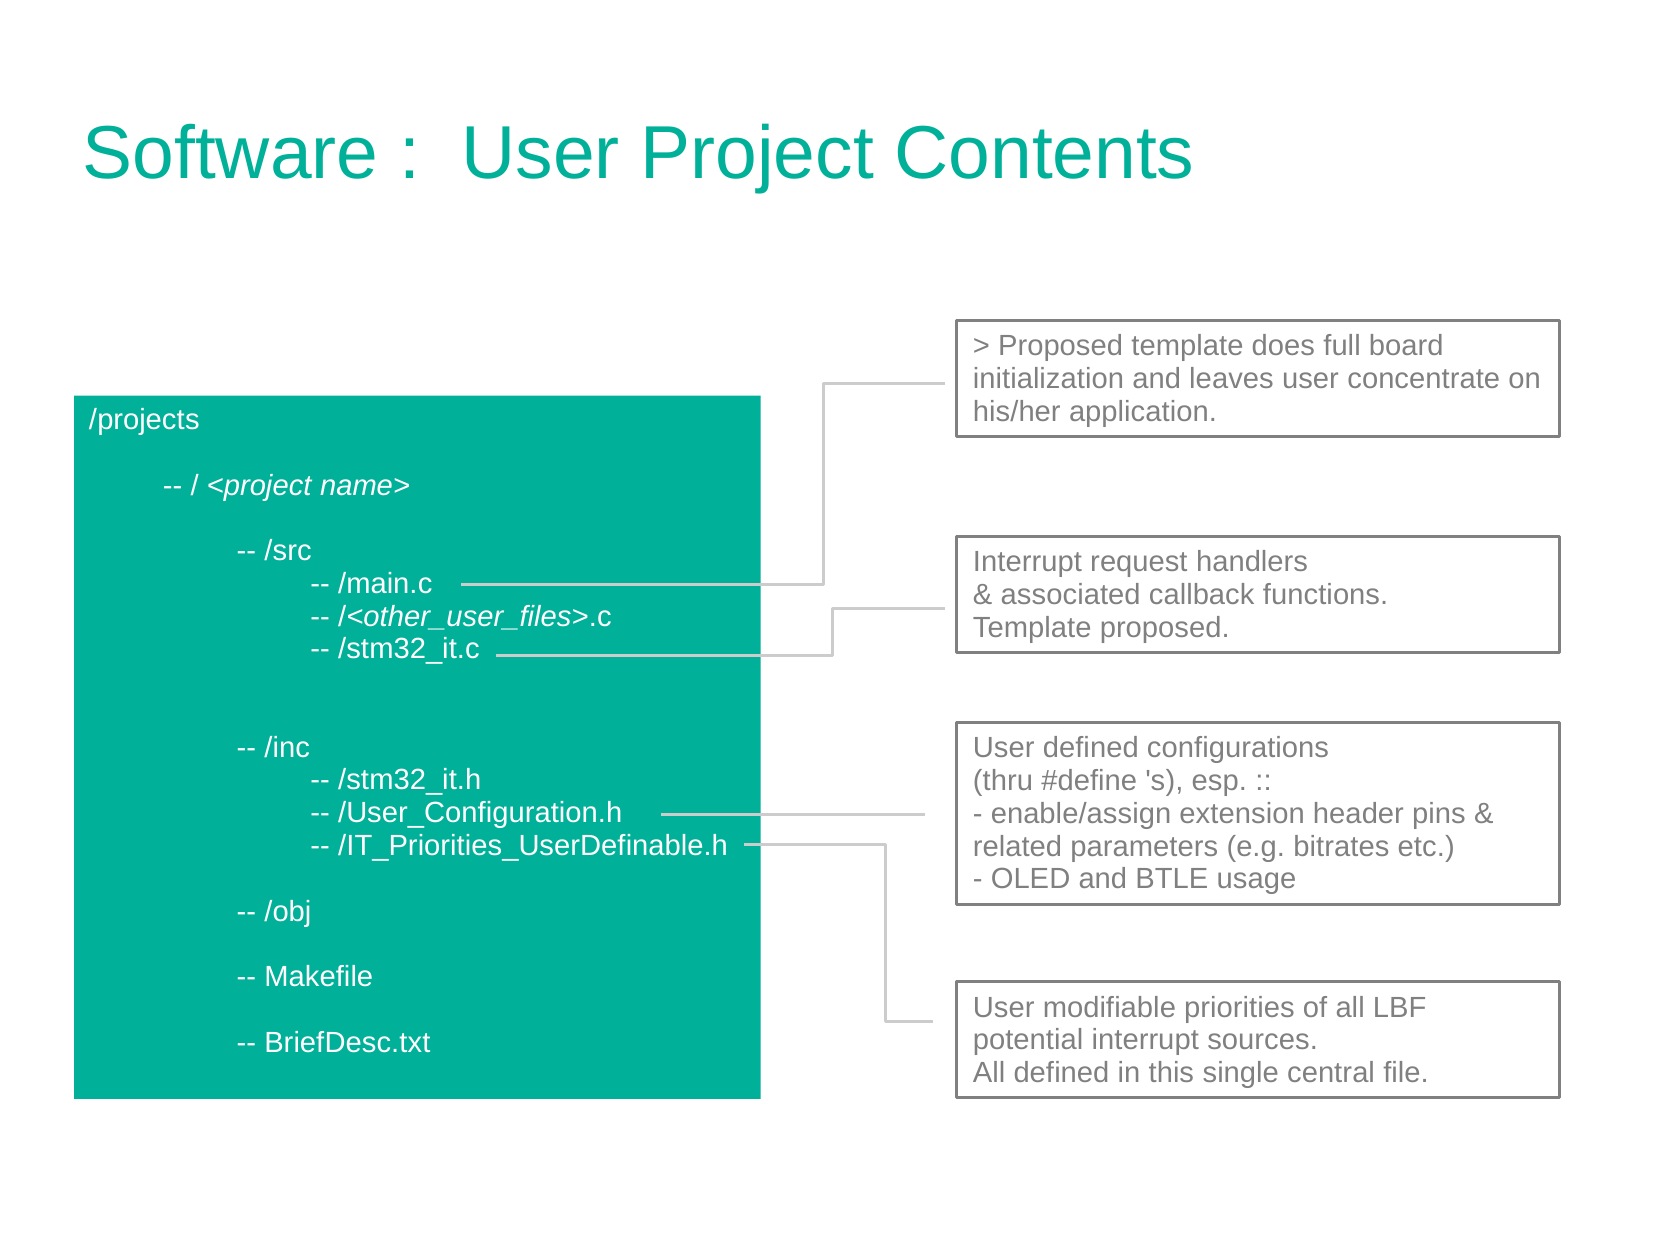

# Software : User Project Contents
> Proposed template does full board initialization and leaves user concentrate on his/her application.
/projects
	-- / <project name>
		-- /src
			-- /main.c
			-- /<other_user_files>.c
			-- /stm32_it.c
		-- /inc
			-- /stm32_it.h
			-- /User_Configuration.h
			-- /IT_Priorities_UserDefinable.h
		-- /obj
		-- Makefile
		-- BriefDesc.txt
Interrupt request handlers
& associated callback functions.
Template proposed.
User defined configurations
(thru #define 's), esp. ::
- enable/assign extension header pins & related parameters (e.g. bitrates etc.)
- OLED and BTLE usage
User modifiable priorities of all LBF
potential interrupt sources.
All defined in this single central file.